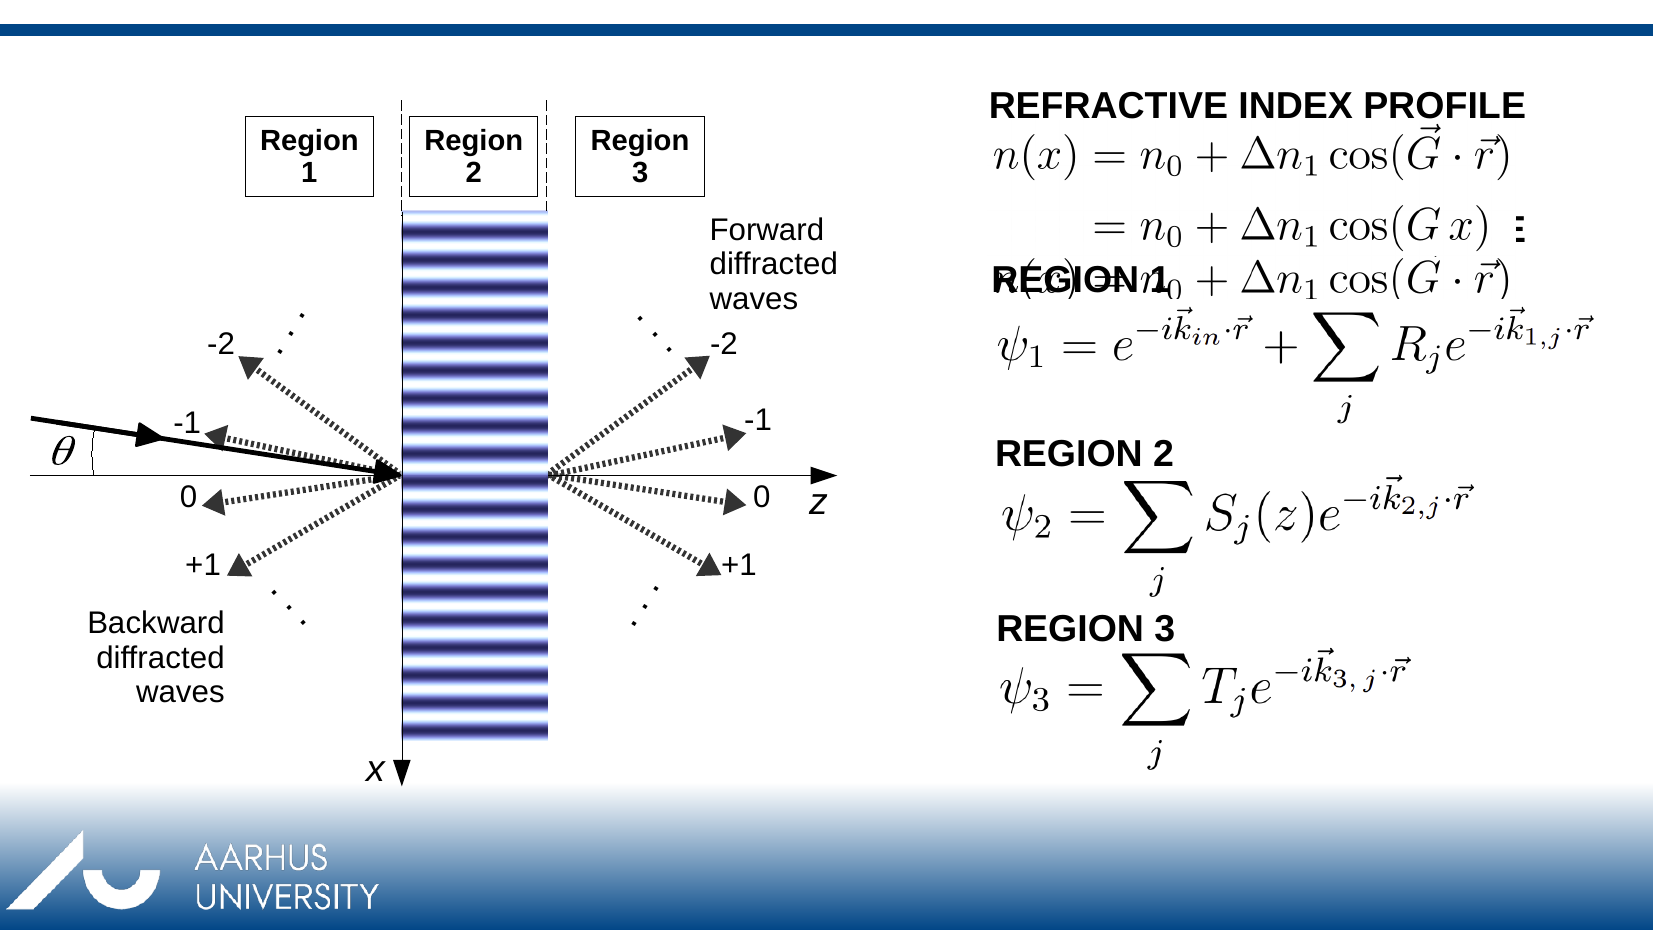

REFRACTIVE INDEX PROFILE
Region
1
Region
2
Region
3
REFRACTIVE INDEX PROFILE
Forward
diffracted
waves
. . .
-2
-1
0
+1
. . .
REGION 1
. . .
-2
-1
0
+1
. . .
Backward
diffracted
waves
REGION 2
z
REGION 3
x